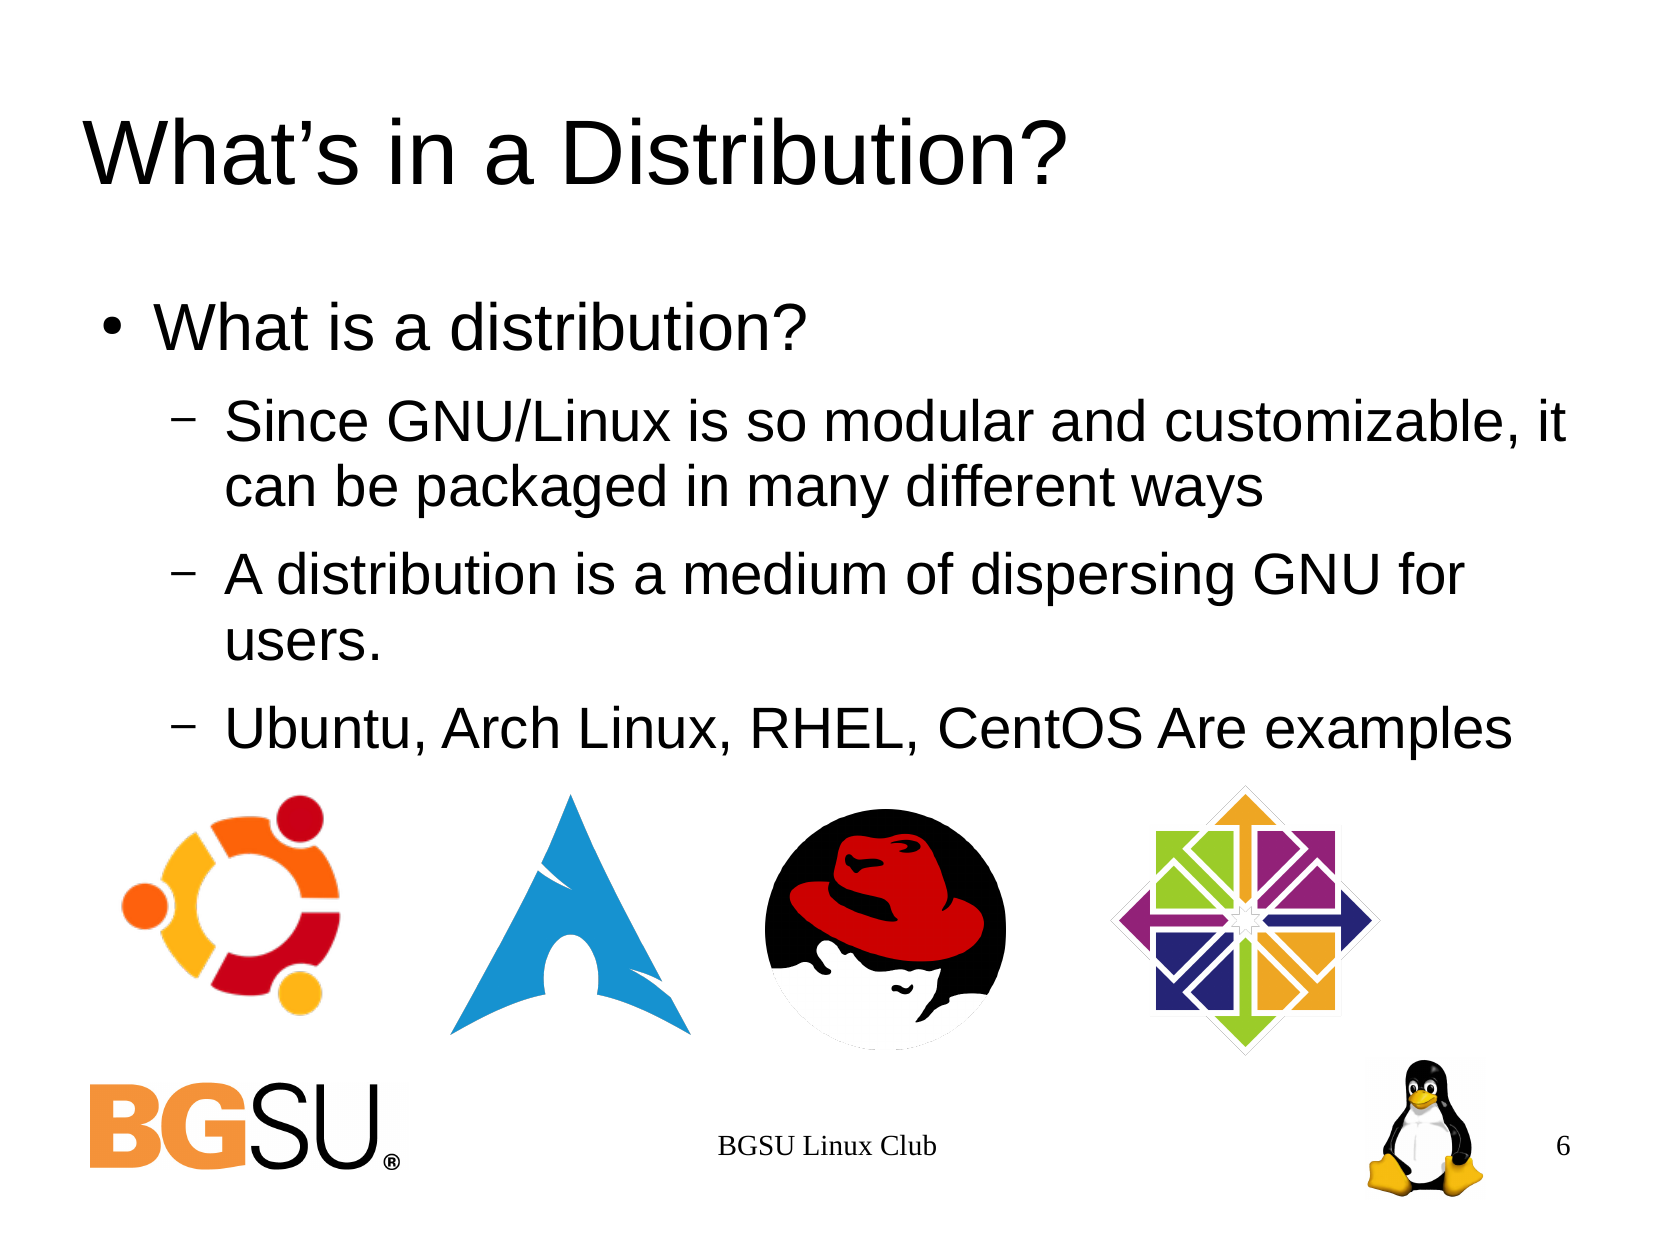

# What’s in a Distribution?
What is a distribution?
Since GNU/Linux is so modular and customizable, it can be packaged in many different ways
A distribution is a medium of dispersing GNU for users.
Ubuntu, Arch Linux, RHEL, CentOS Are examples
BGSU Linux Club
6